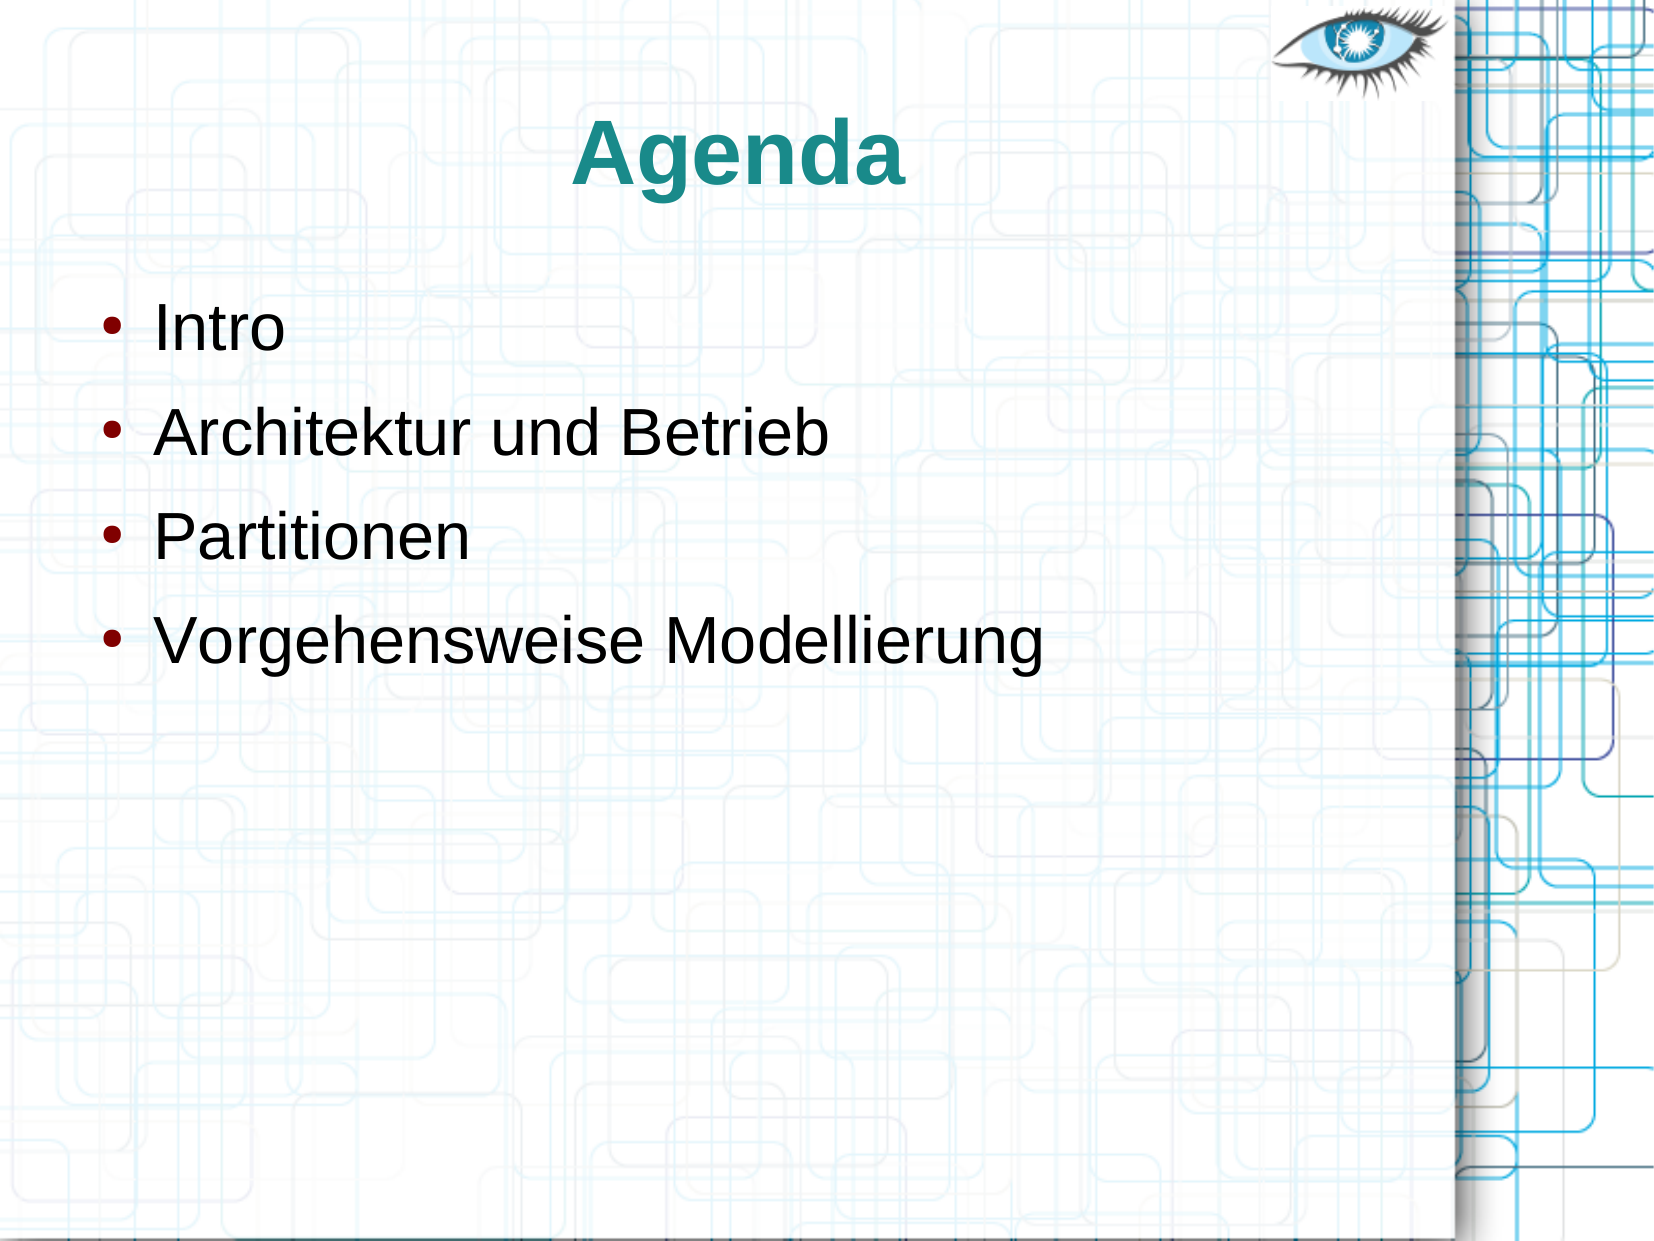

# Agenda
Intro
Architektur und Betrieb
Partitionen
Vorgehensweise Modellierung